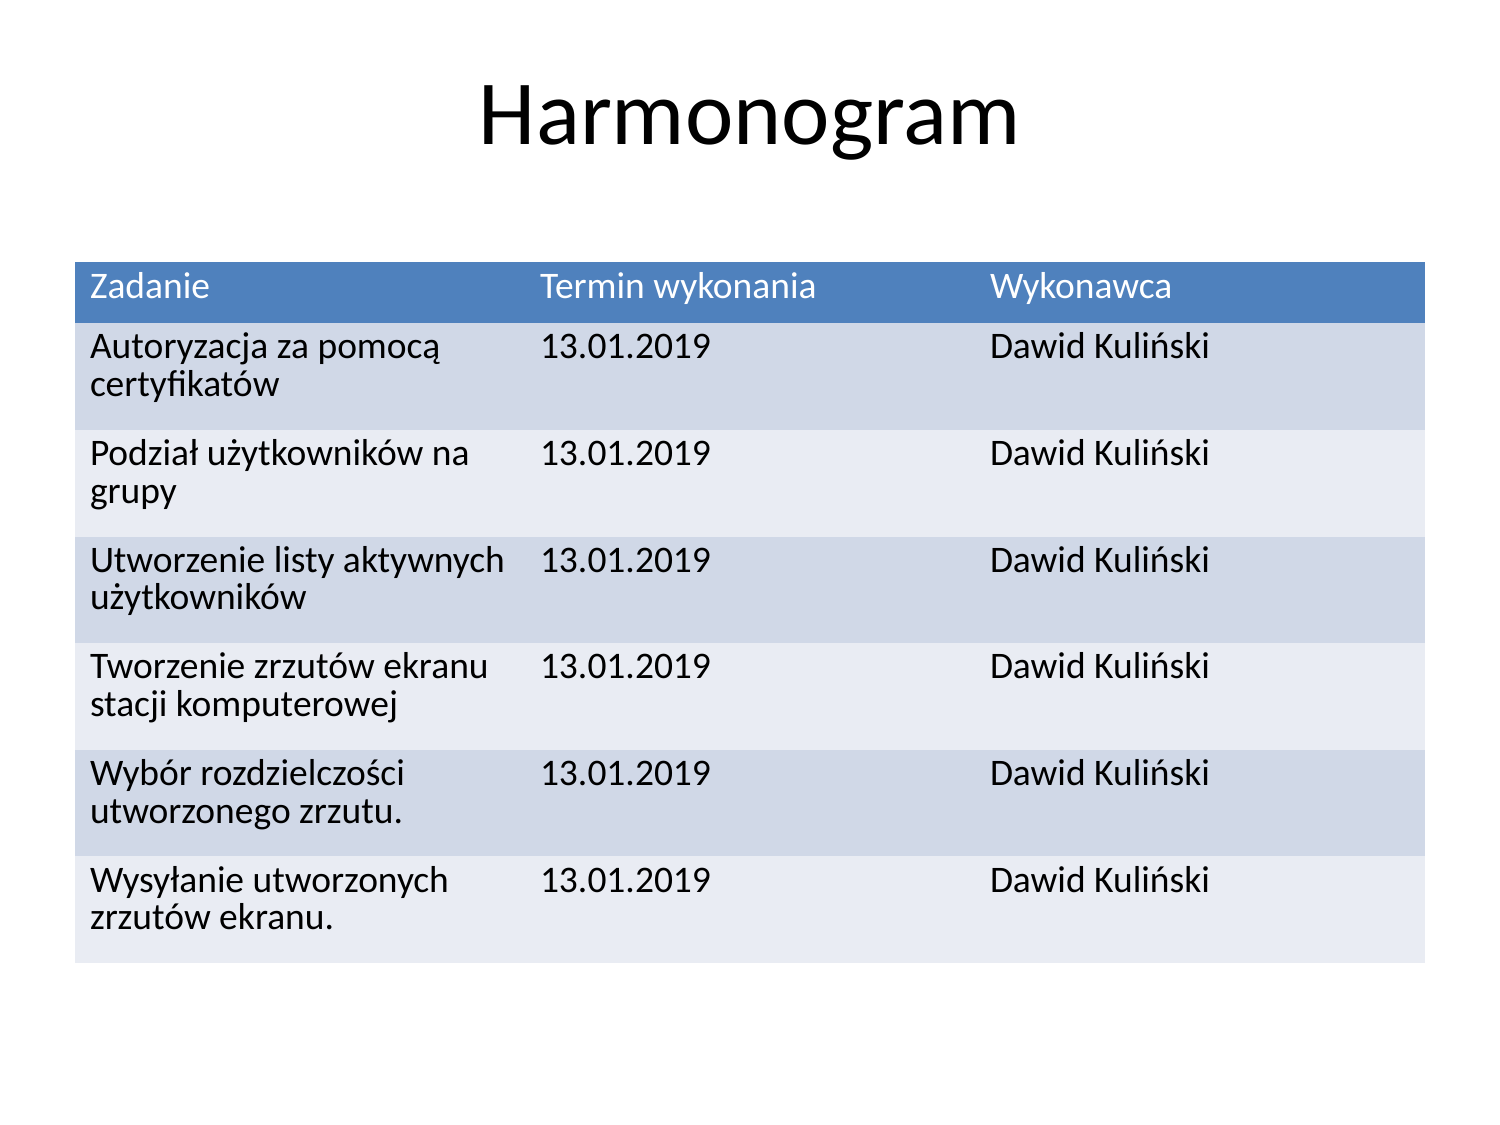

# Harmonogram
| Zadanie | Termin wykonania | Wykonawca |
| --- | --- | --- |
| Autoryzacja za pomocą certyfikatów | 13.01.2019 | Dawid Kuliński |
| Podział użytkowników na grupy | 13.01.2019 | Dawid Kuliński |
| Utworzenie listy aktywnych użytkowników | 13.01.2019 | Dawid Kuliński |
| Tworzenie zrzutów ekranu stacji komputerowej | 13.01.2019 | Dawid Kuliński |
| Wybór rozdzielczości utworzonego zrzutu. | 13.01.2019 | Dawid Kuliński |
| Wysyłanie utworzonych zrzutów ekranu. | 13.01.2019 | Dawid Kuliński |